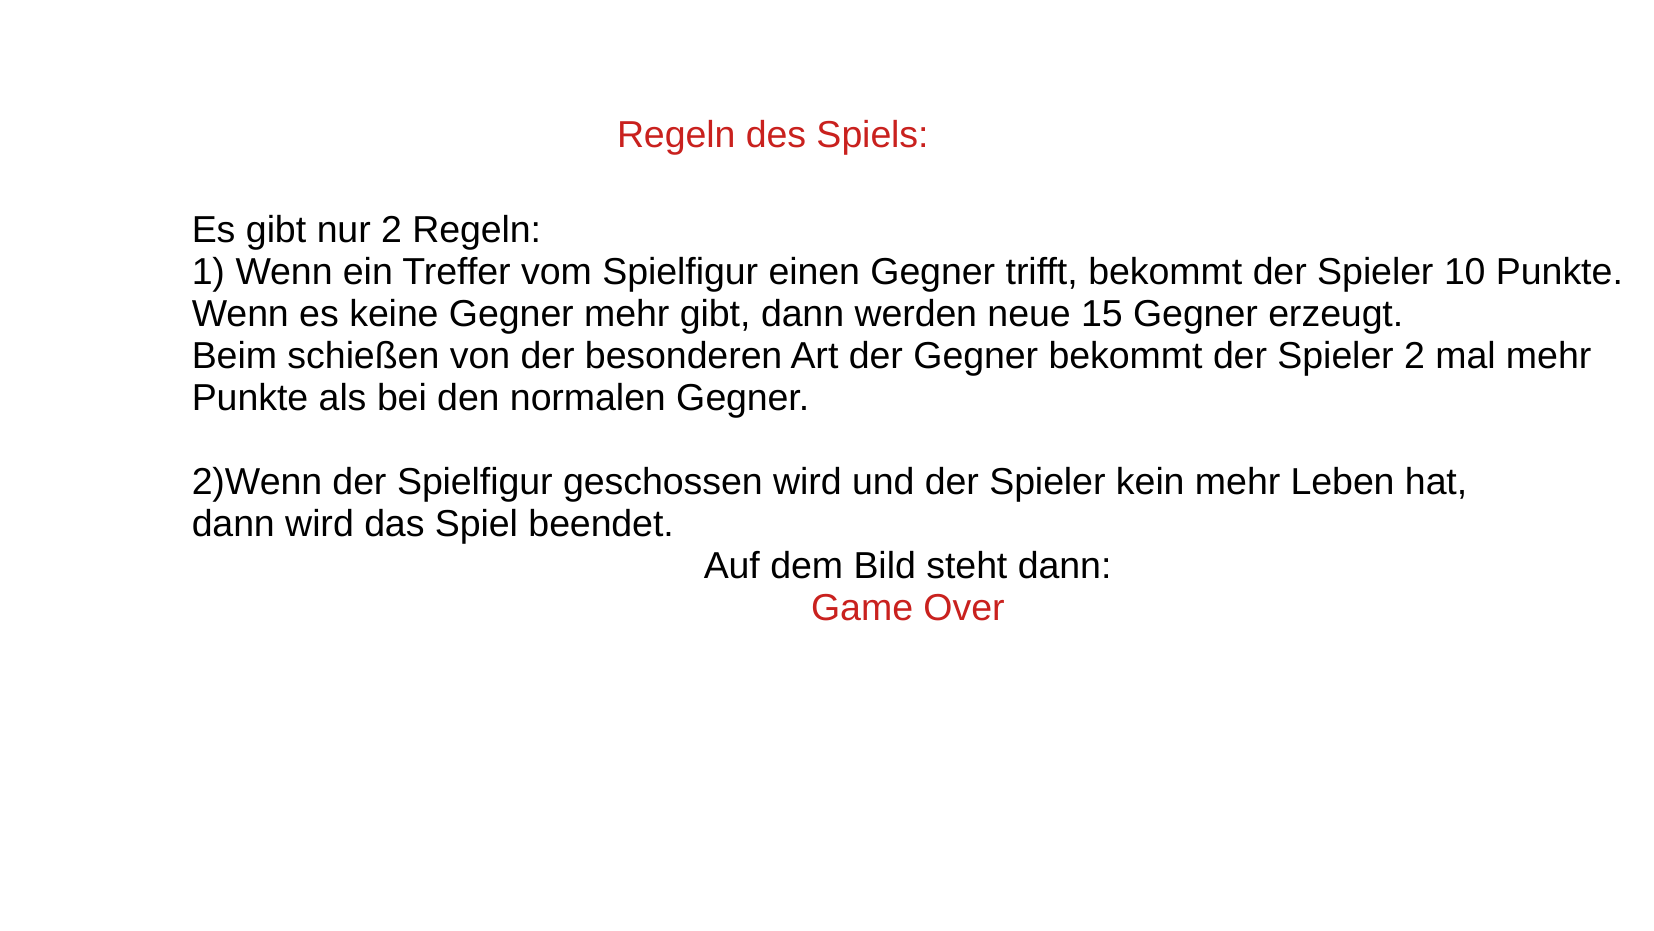

Regeln des Spiels:
Es gibt nur 2 Regeln:
1) Wenn ein Treffer vom Spielfigur einen Gegner trifft, bekommt der Spieler 10 Punkte.
Wenn es keine Gegner mehr gibt, dann werden neue 15 Gegner erzeugt.
Beim schießen von der besonderen Art der Gegner bekommt der Spieler 2 mal mehr
Punkte als bei den normalen Gegner.
2)Wenn der Spielfigur geschossen wird und der Spieler kein mehr Leben hat,
dann wird das Spiel beendet.
Auf dem Bild steht dann:
Game Over